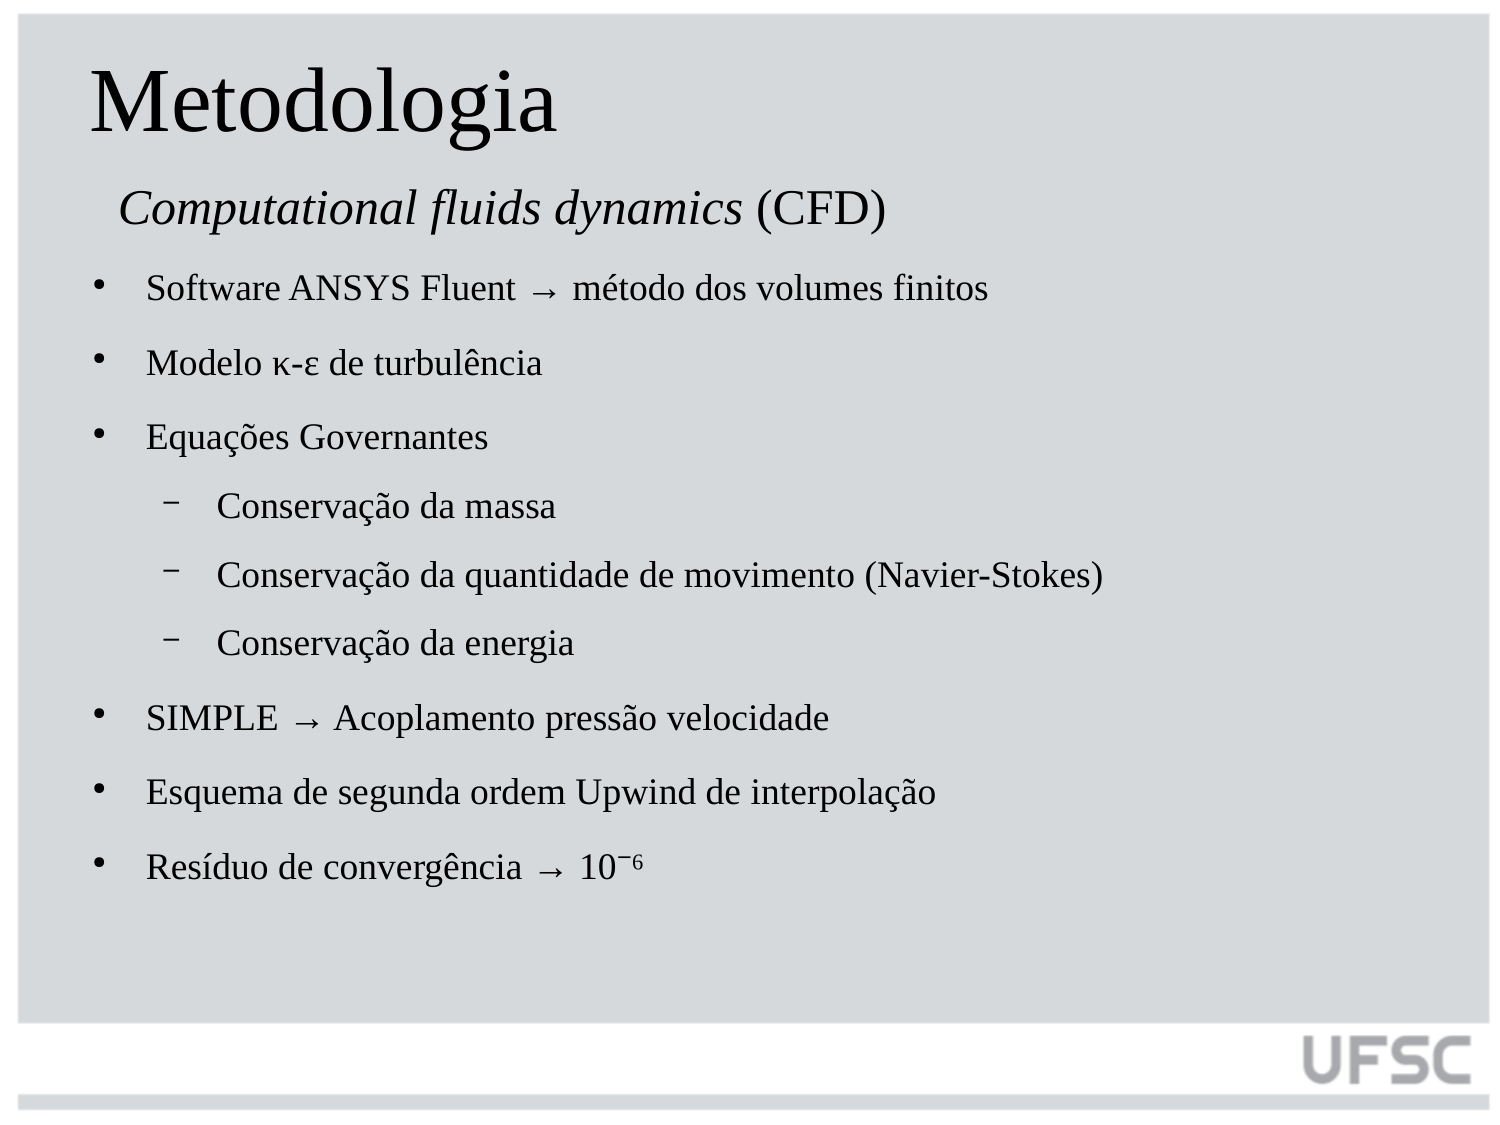

# Metodologia
Computational fluids dynamics (CFD)
Software ANSYS Fluent → método dos volumes finitos
Modelo κ-ε de turbulência
Equações Governantes
Conservação da massa
Conservação da quantidade de movimento (Navier-Stokes)
Conservação da energia
SIMPLE → Acoplamento pressão velocidade
Esquema de segunda ordem Upwind de interpolação
Resíduo de convergência → 10⁻⁶